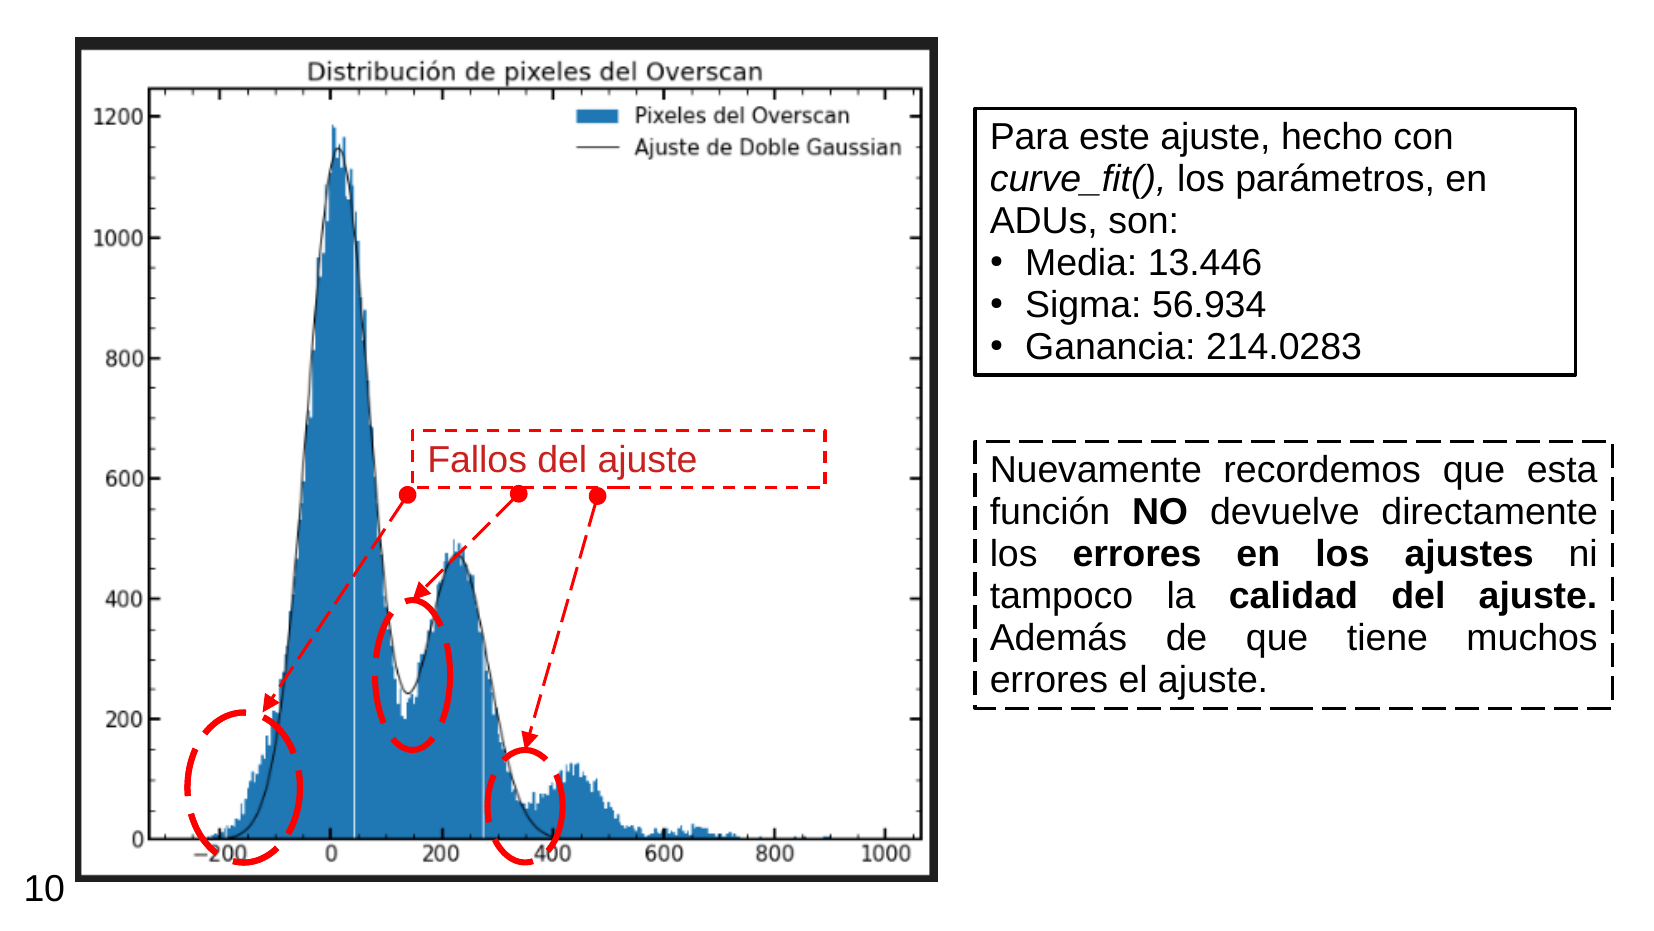

Para este ajuste, hecho con curve_fit(), los parámetros, en ADUs, son:
Media: 13.446
Sigma: 56.934
Ganancia: 214.0283
Fallos del ajuste
Nuevamente recordemos que esta función NO devuelve directamente los errores en los ajustes ni tampoco la calidad del ajuste. Además de que tiene muchos errores el ajuste.